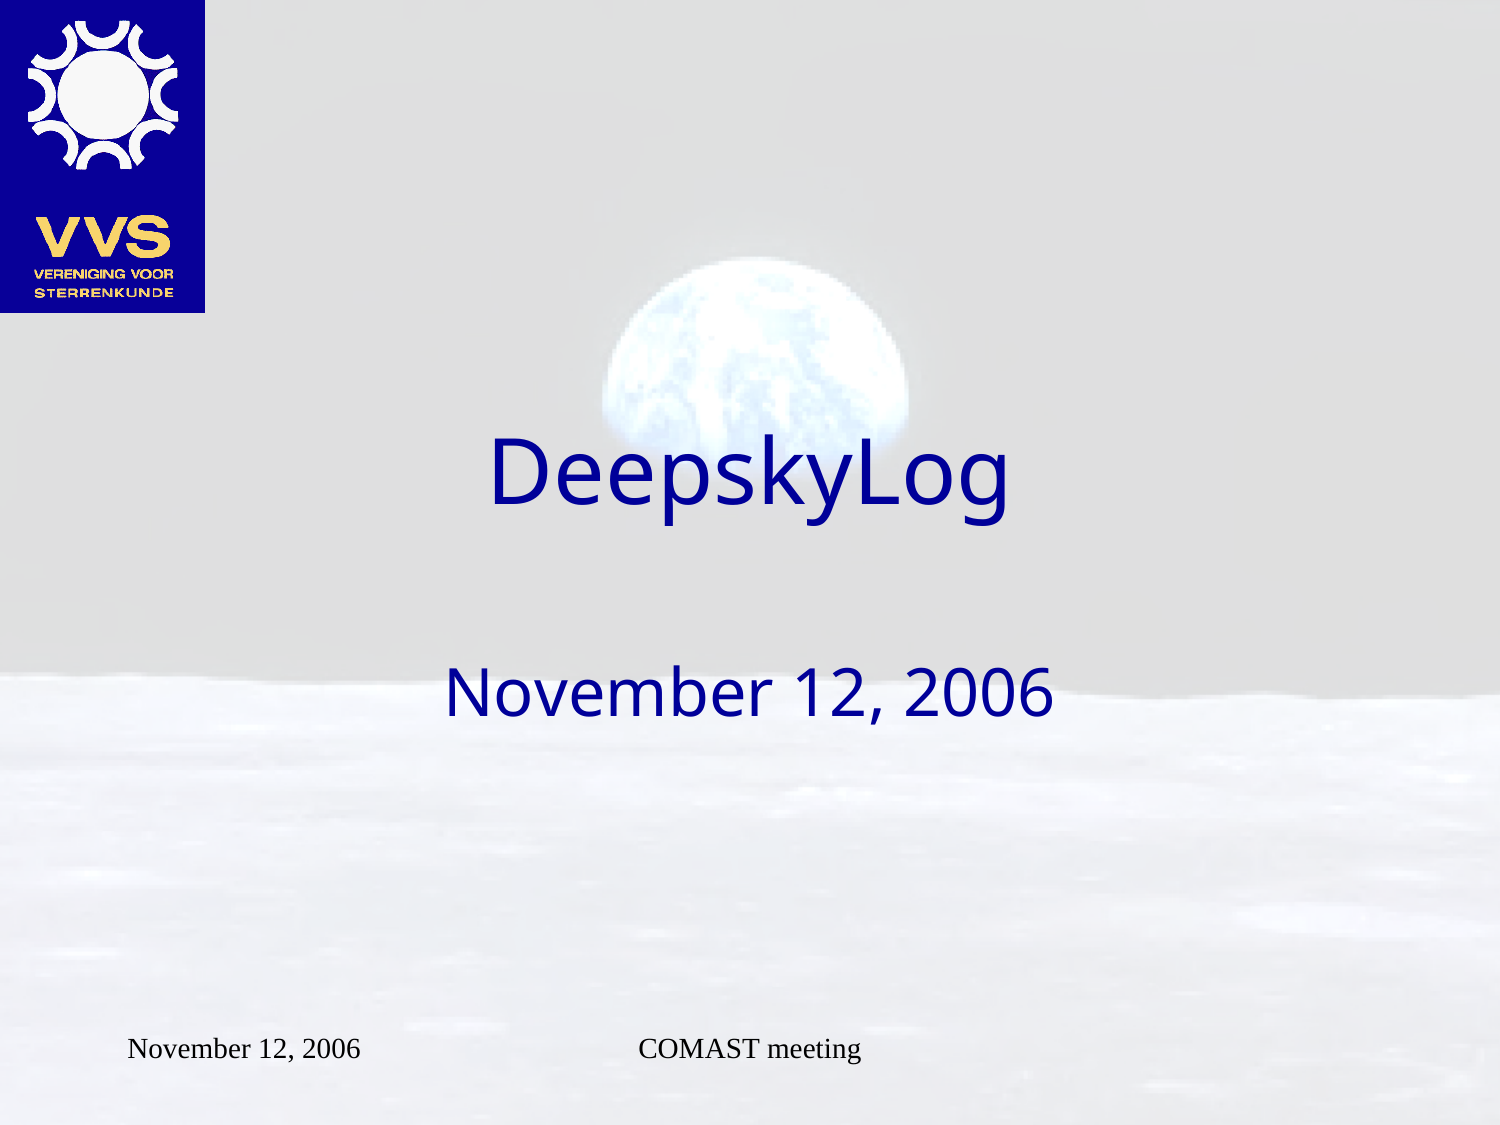

# DeepskyLog
November 12, 2006
November 12, 2006
COMAST meeting